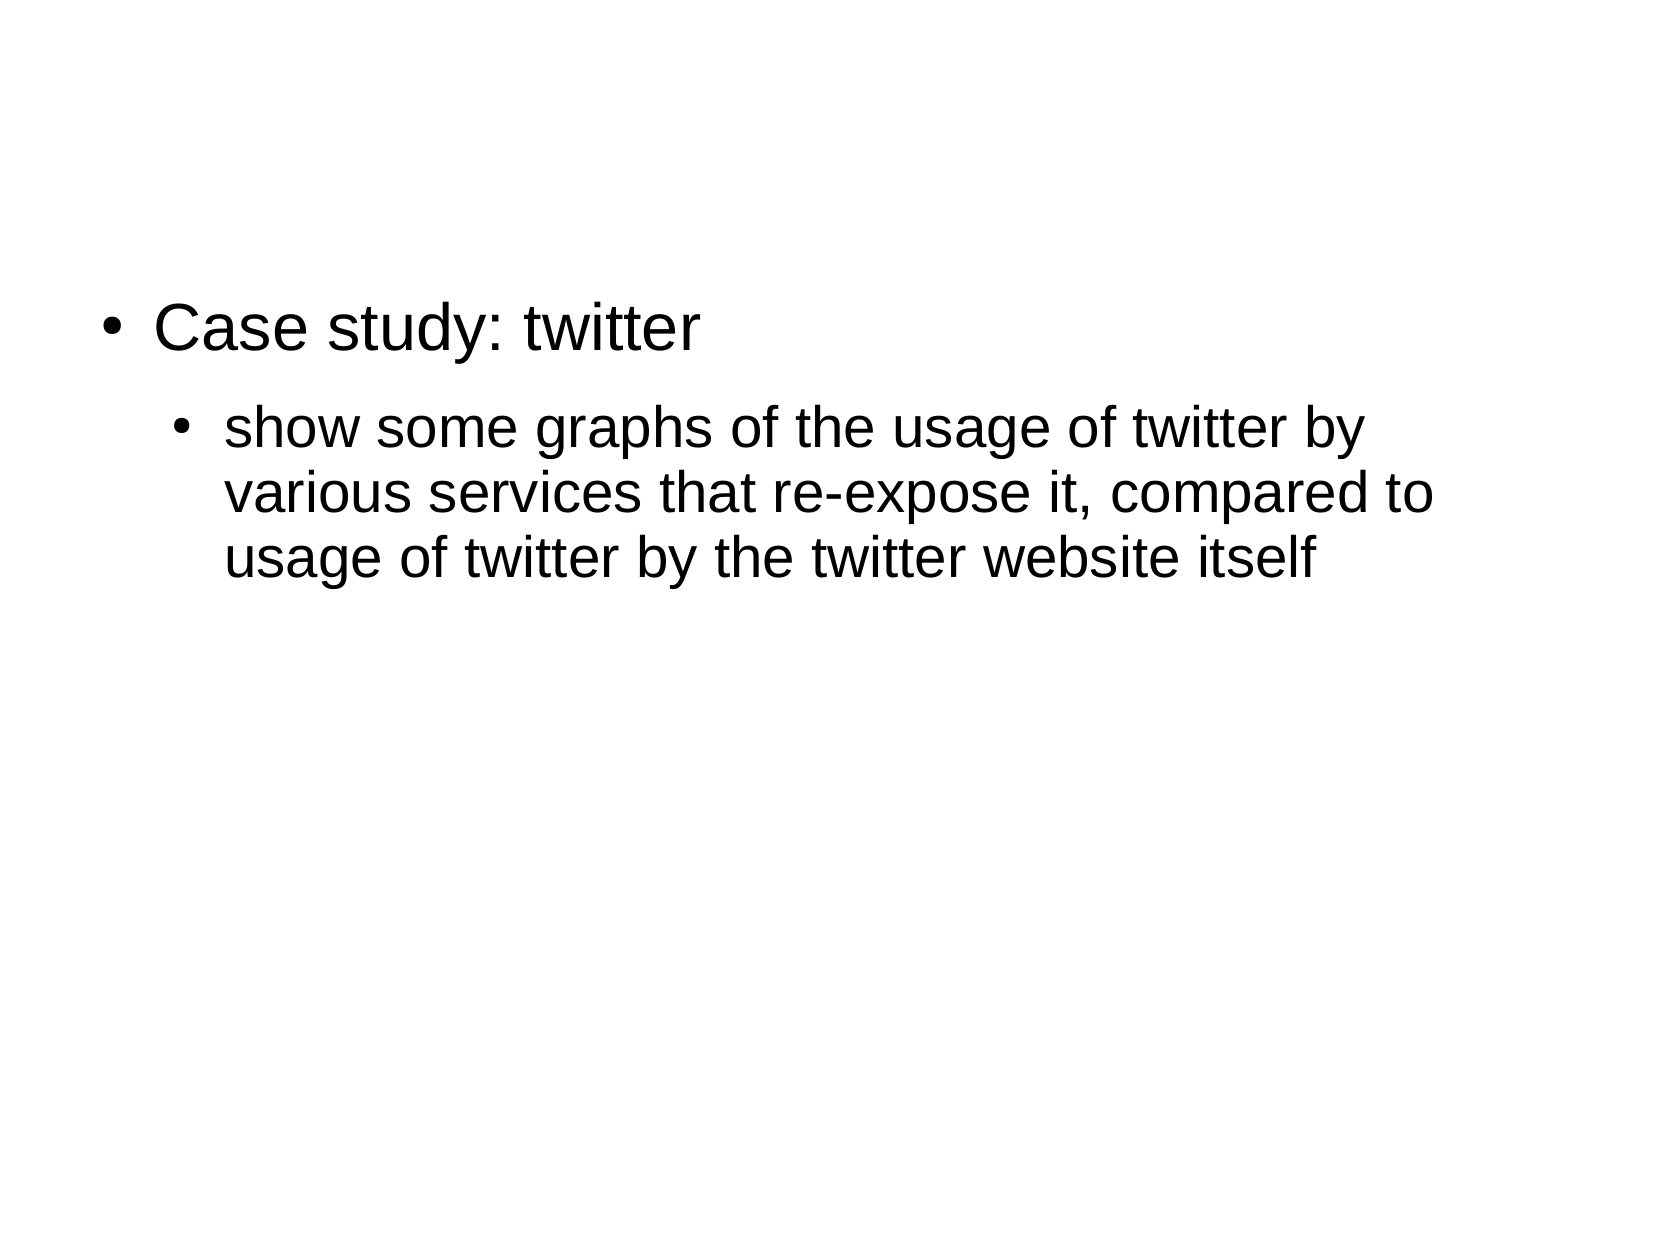

# Case study: twitter
show some graphs of the usage of twitter by various services that re-expose it, compared to usage of twitter by the twitter website itself